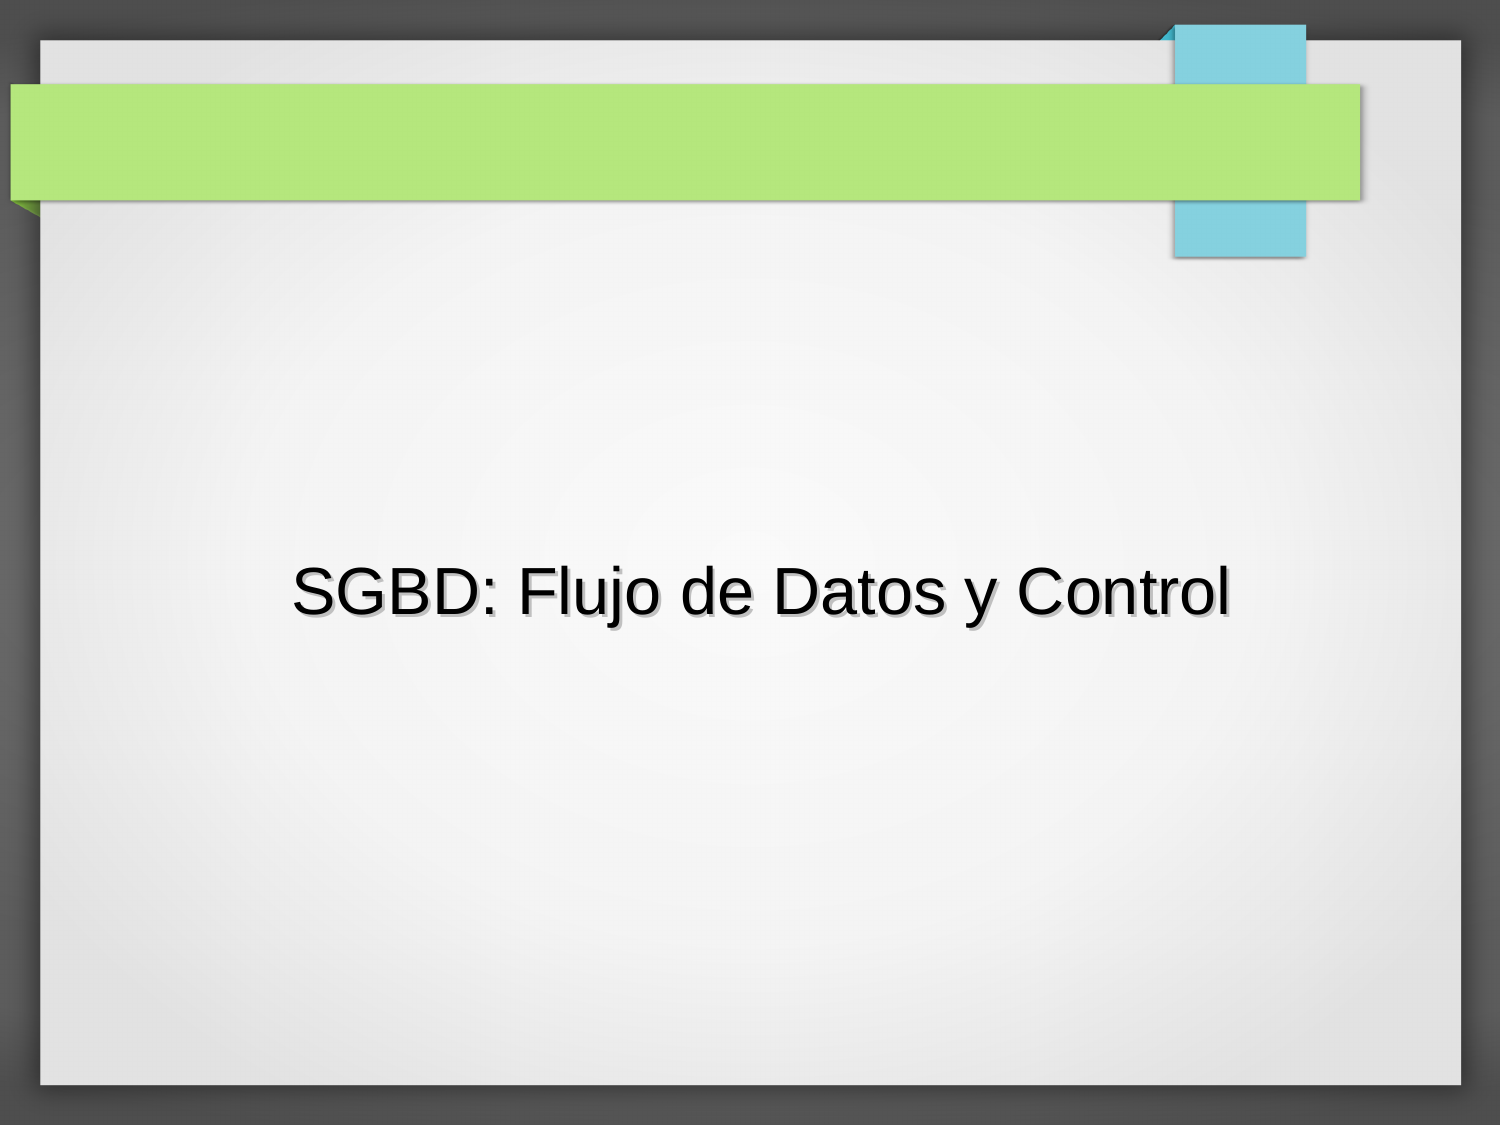

#
SGBD: Flujo de Datos y Control